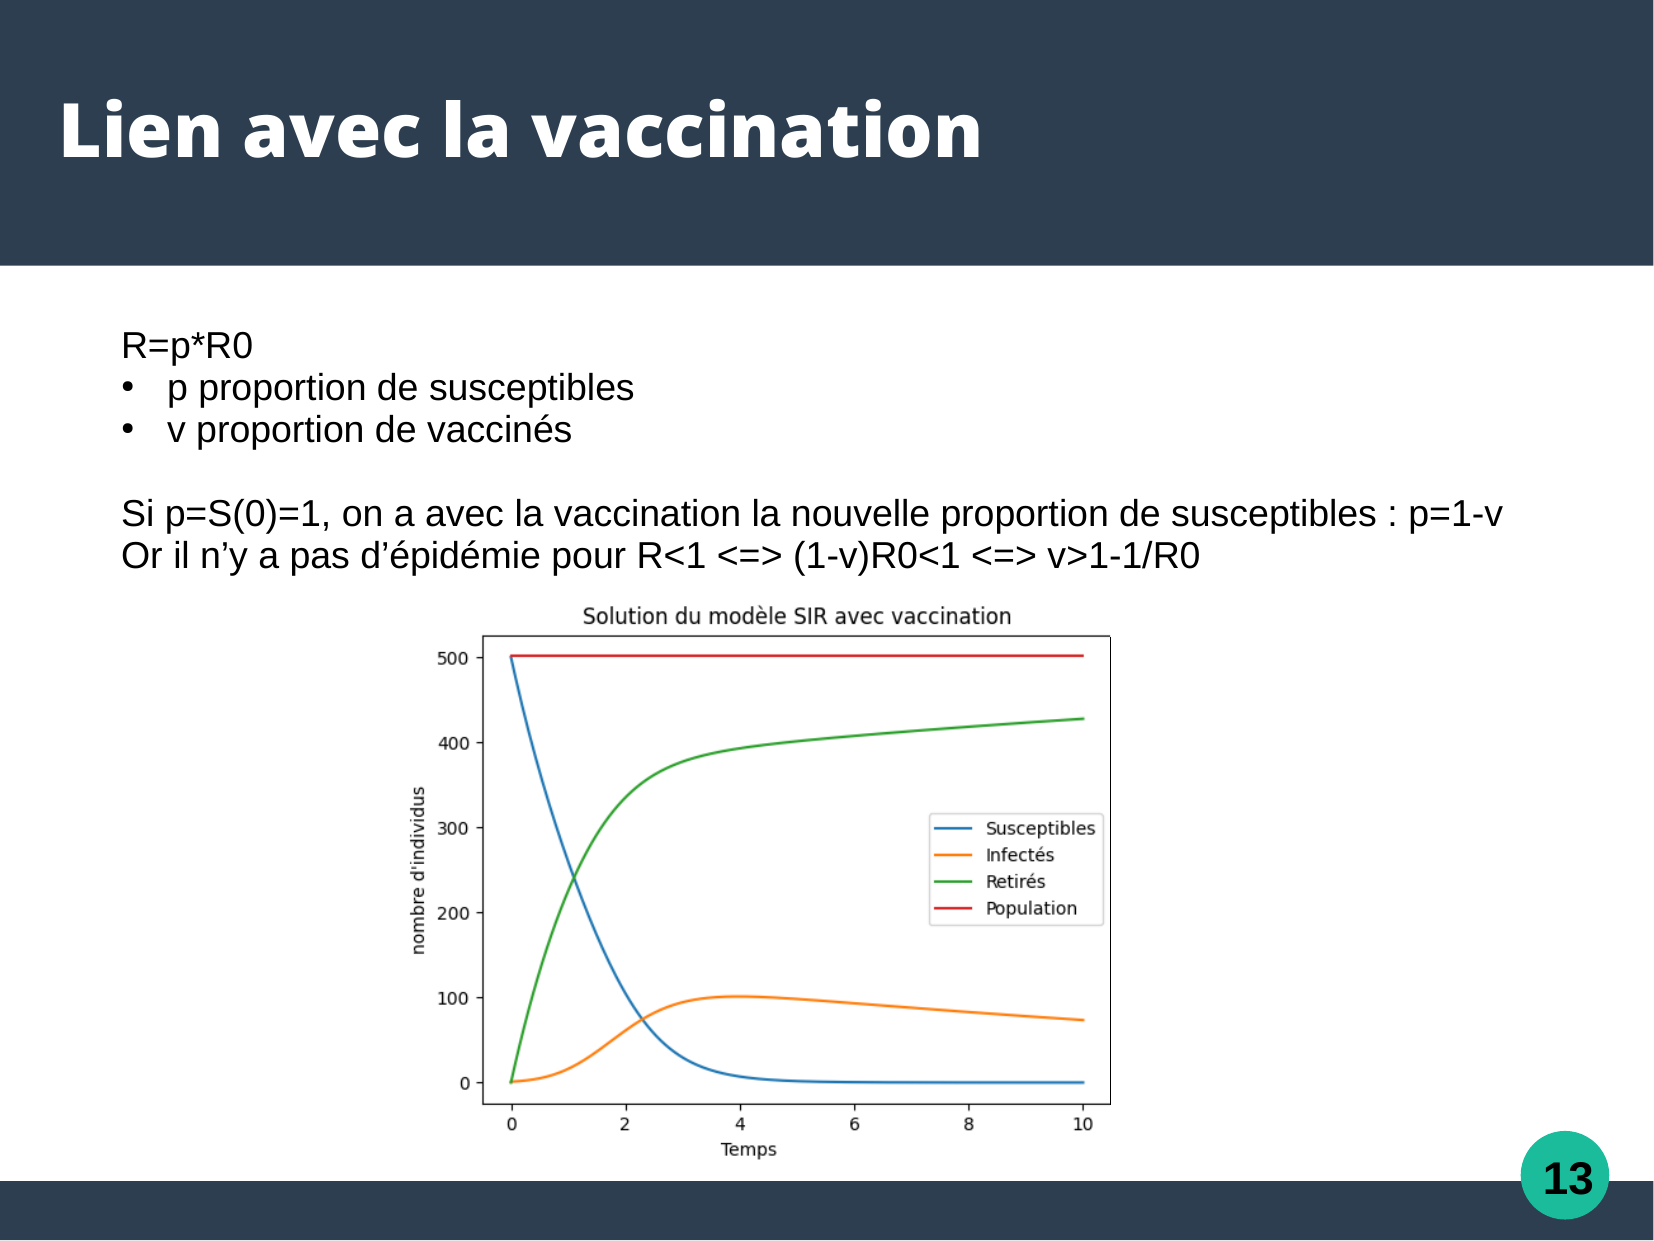

# Lien avec la vaccination
R=p*R0
 p proportion de susceptibles
 v proportion de vaccinés
Si p=S(0)=1, on a avec la vaccination la nouvelle proportion de susceptibles : p=1-v
Or il n’y a pas d’épidémie pour R<1 <=> (1-v)R0<1 <=> v>1-1/R0
13